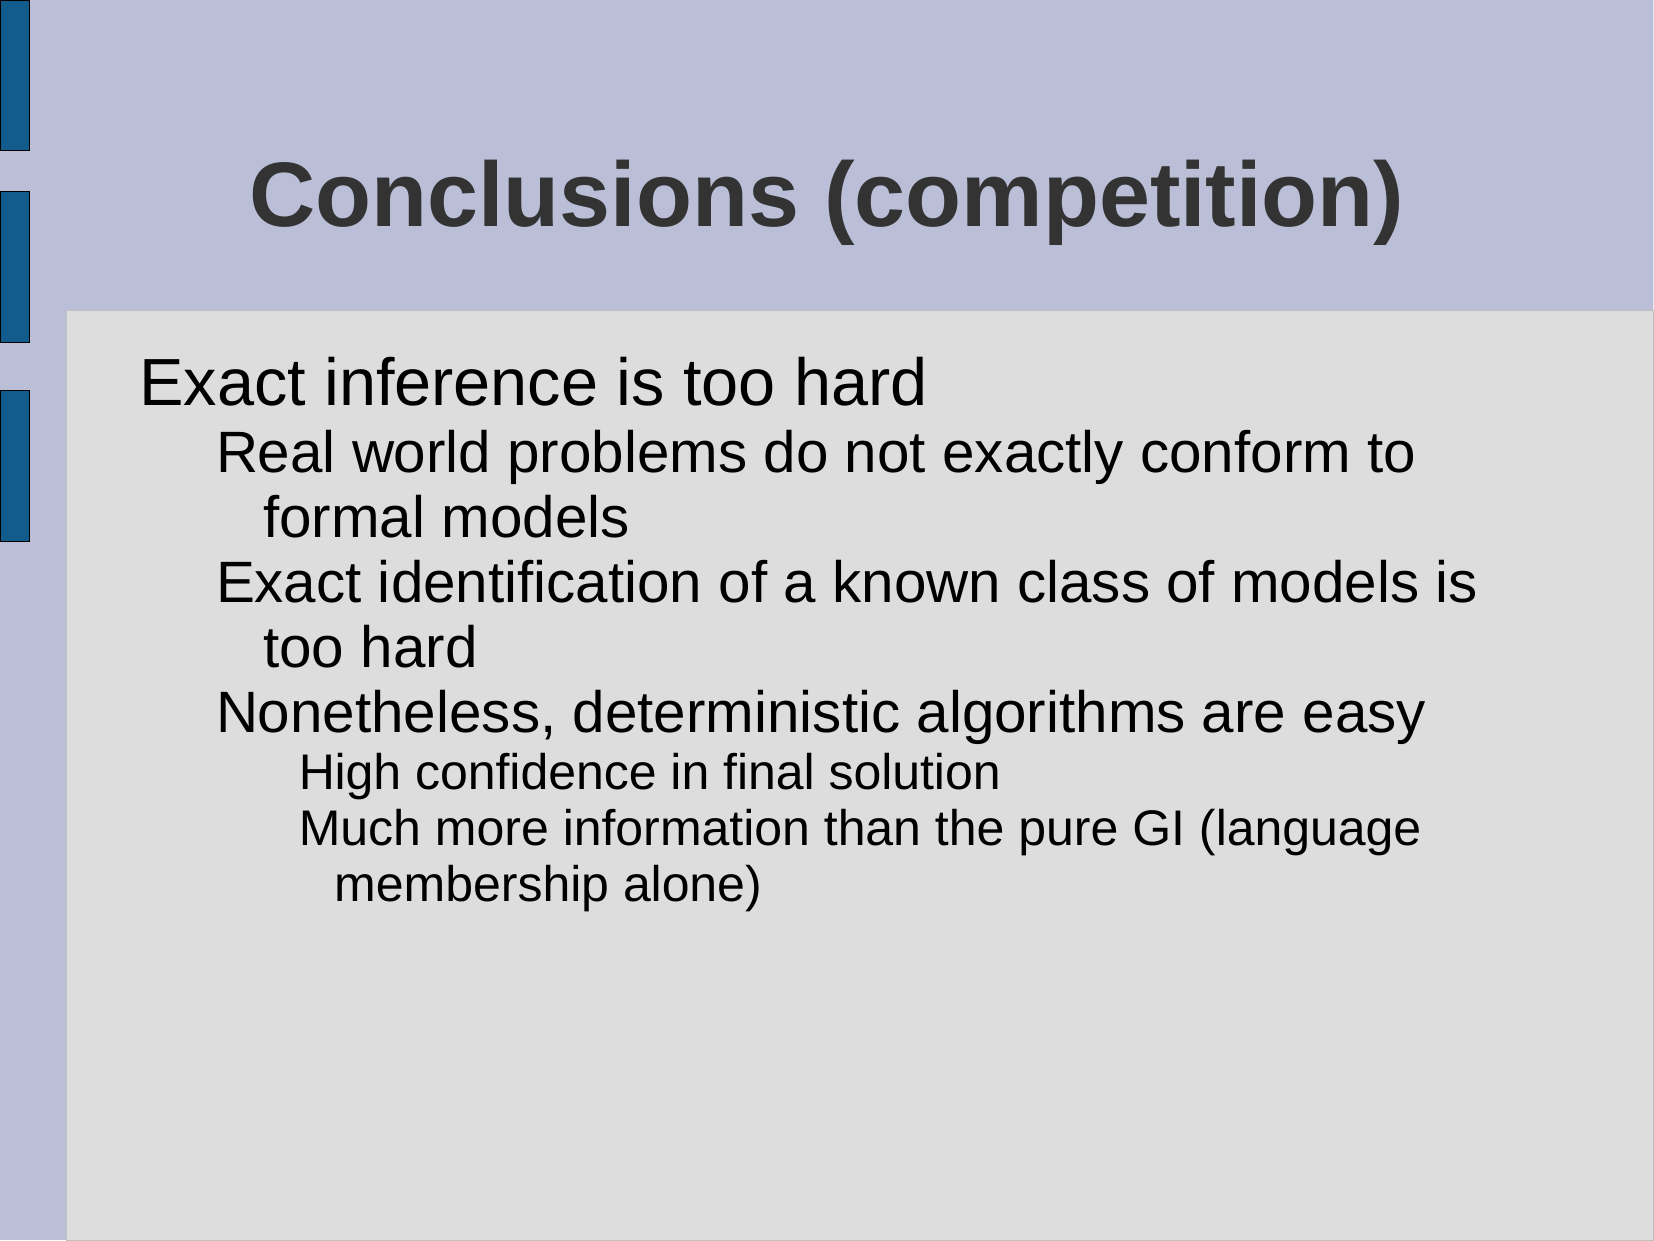

# Conclusions (competition)
Exact inference is too hard
Real world problems do not exactly conform to formal models
Exact identification of a known class of models is too hard
Nonetheless, deterministic algorithms are easy
High confidence in final solution
Much more information than the pure GI (language membership alone)